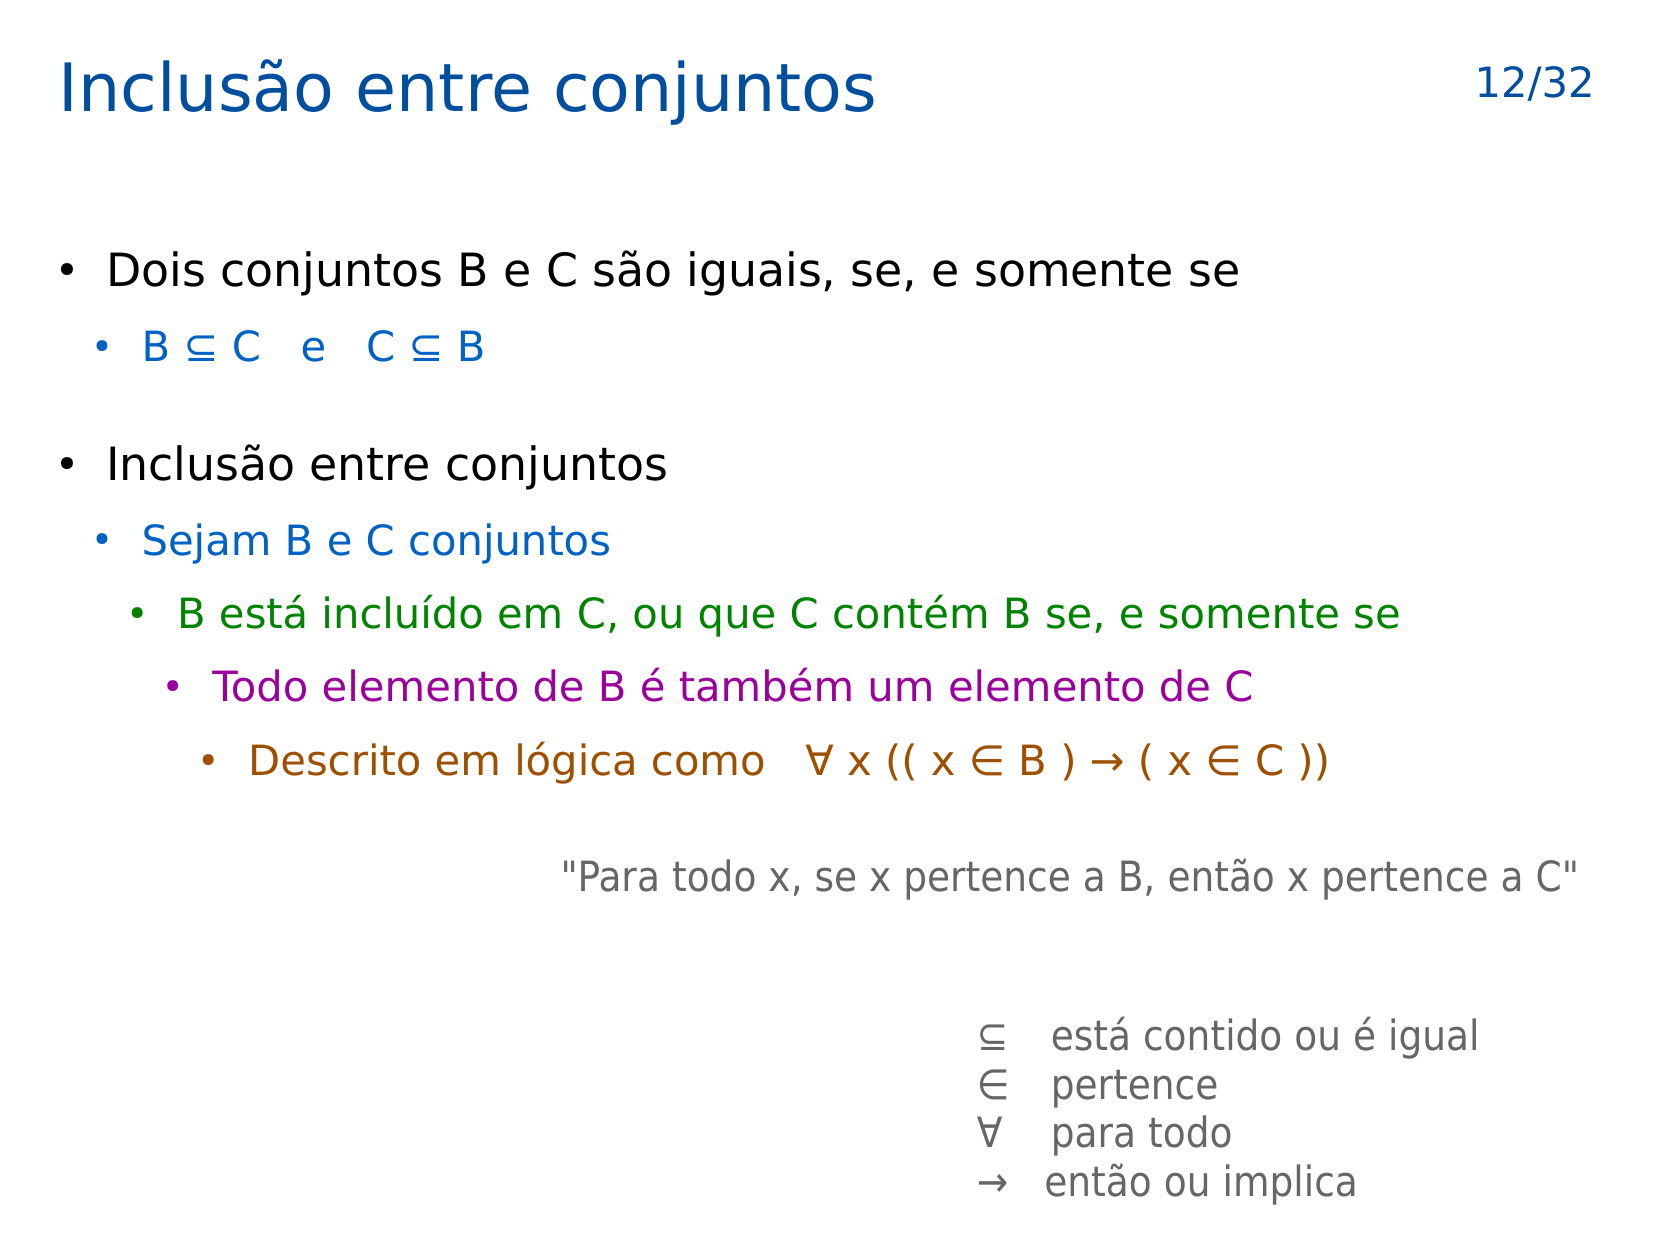

# Inclusão entre conjuntos
12
Dois conjuntos B e C são iguais, se, e somente se
B ⊆ C e C ⊆ B
Inclusão entre conjuntos
Sejam B e C conjuntos
B está incluído em C, ou que C contém B se, e somente se
Todo elemento de B é também um elemento de C
Descrito em lógica como ∀ x (( x ∈ B ) → ( x ∈ C ))
"Para todo x, se x pertence a B, então x pertence a C"
⊆ 	está contido ou é igual
∈ 	pertence
∀	para todo
→ então ou implica